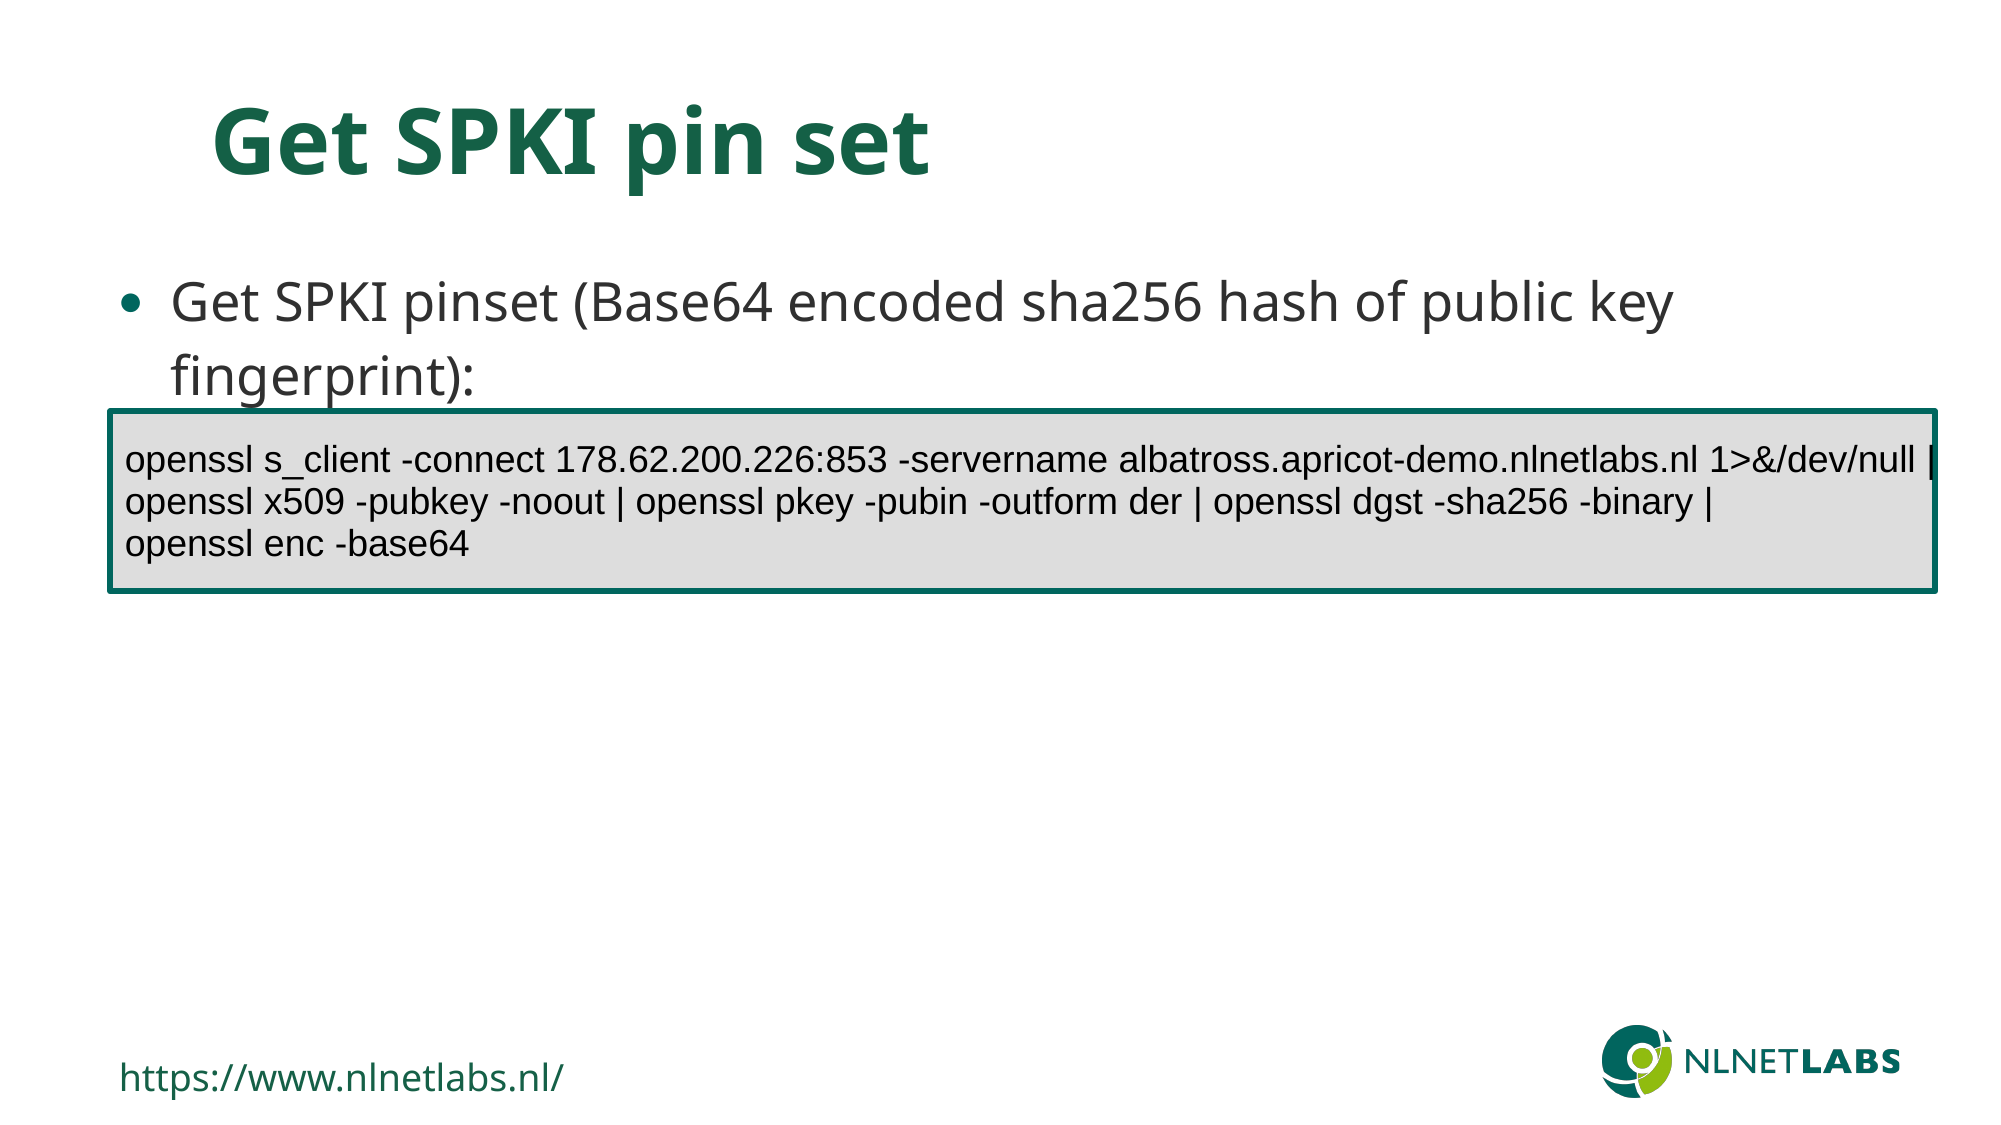

# Get SPKI pin set
Get SPKI pinset (Base64 encoded sha256 hash of public key fingerprint):
openssl s_client -connect 178.62.200.226:853 -servername albatross.apricot-demo.nlnetlabs.nl 1>&/dev/null |
openssl x509 -pubkey -noout | openssl pkey -pubin -outform der | openssl dgst -sha256 -binary |
openssl enc -base64